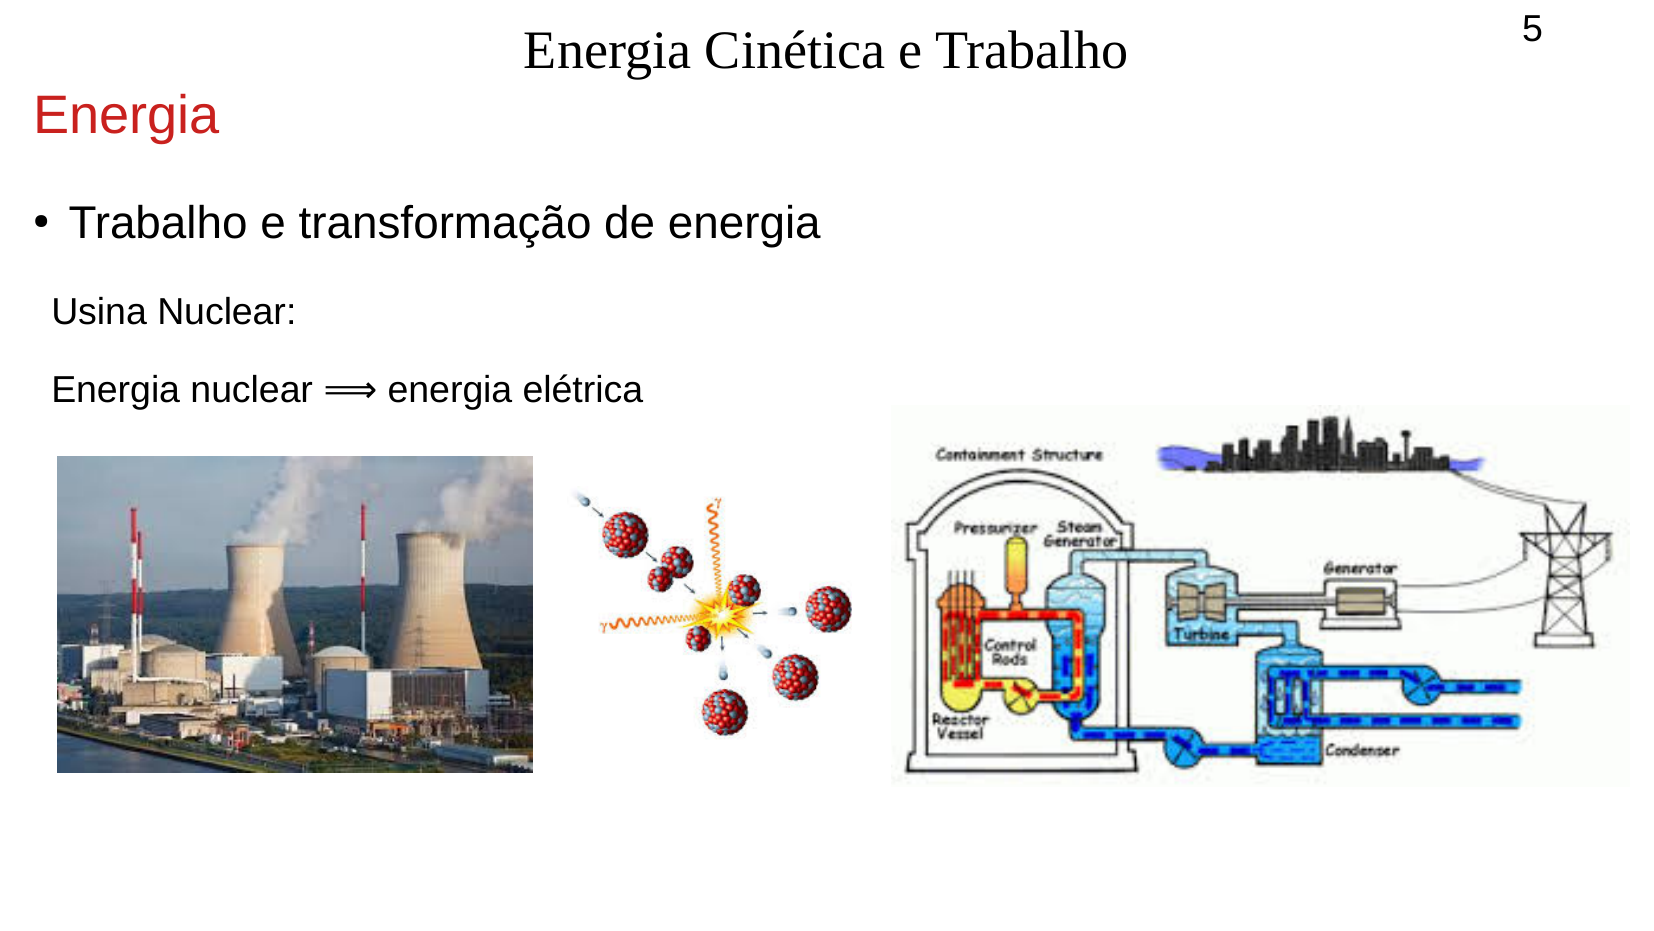

Energia Cinética e Trabalho
Energia
Trabalho e transformação de energia
Usina Nuclear:
Energia nuclear ⟹ energia elétrica